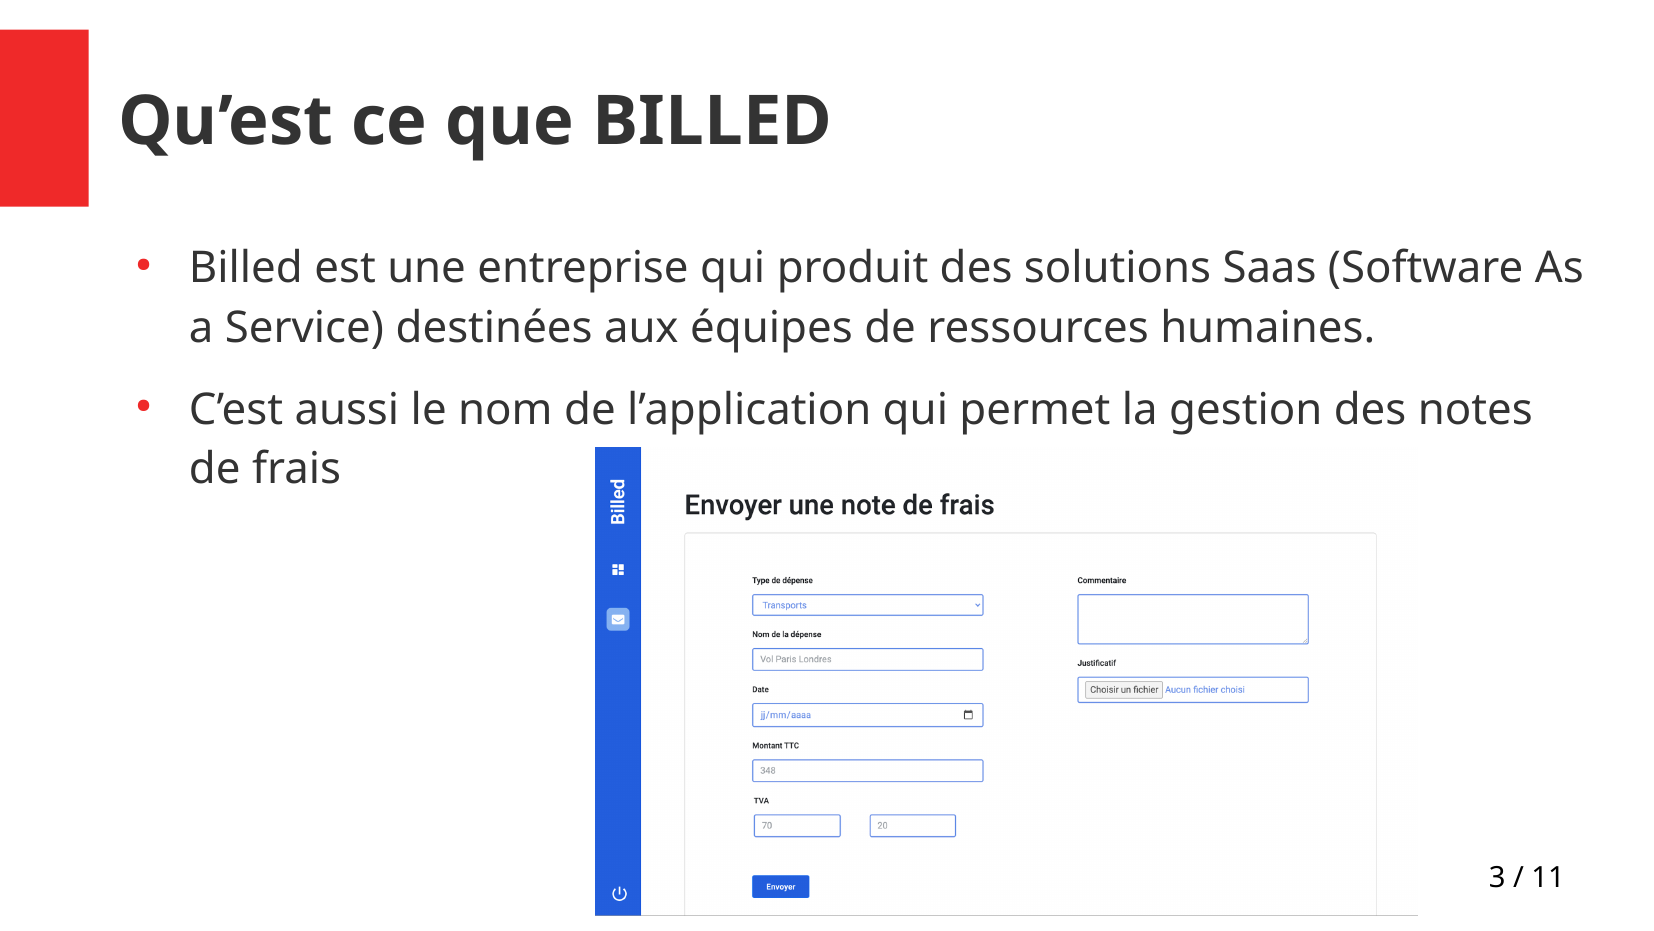

# Qu’est ce que BILLED
Billed est une entreprise qui produit des solutions Saas (Software As a Service) destinées aux équipes de ressources humaines.
C’est aussi le nom de l’application qui permet la gestion des notes de frais
3